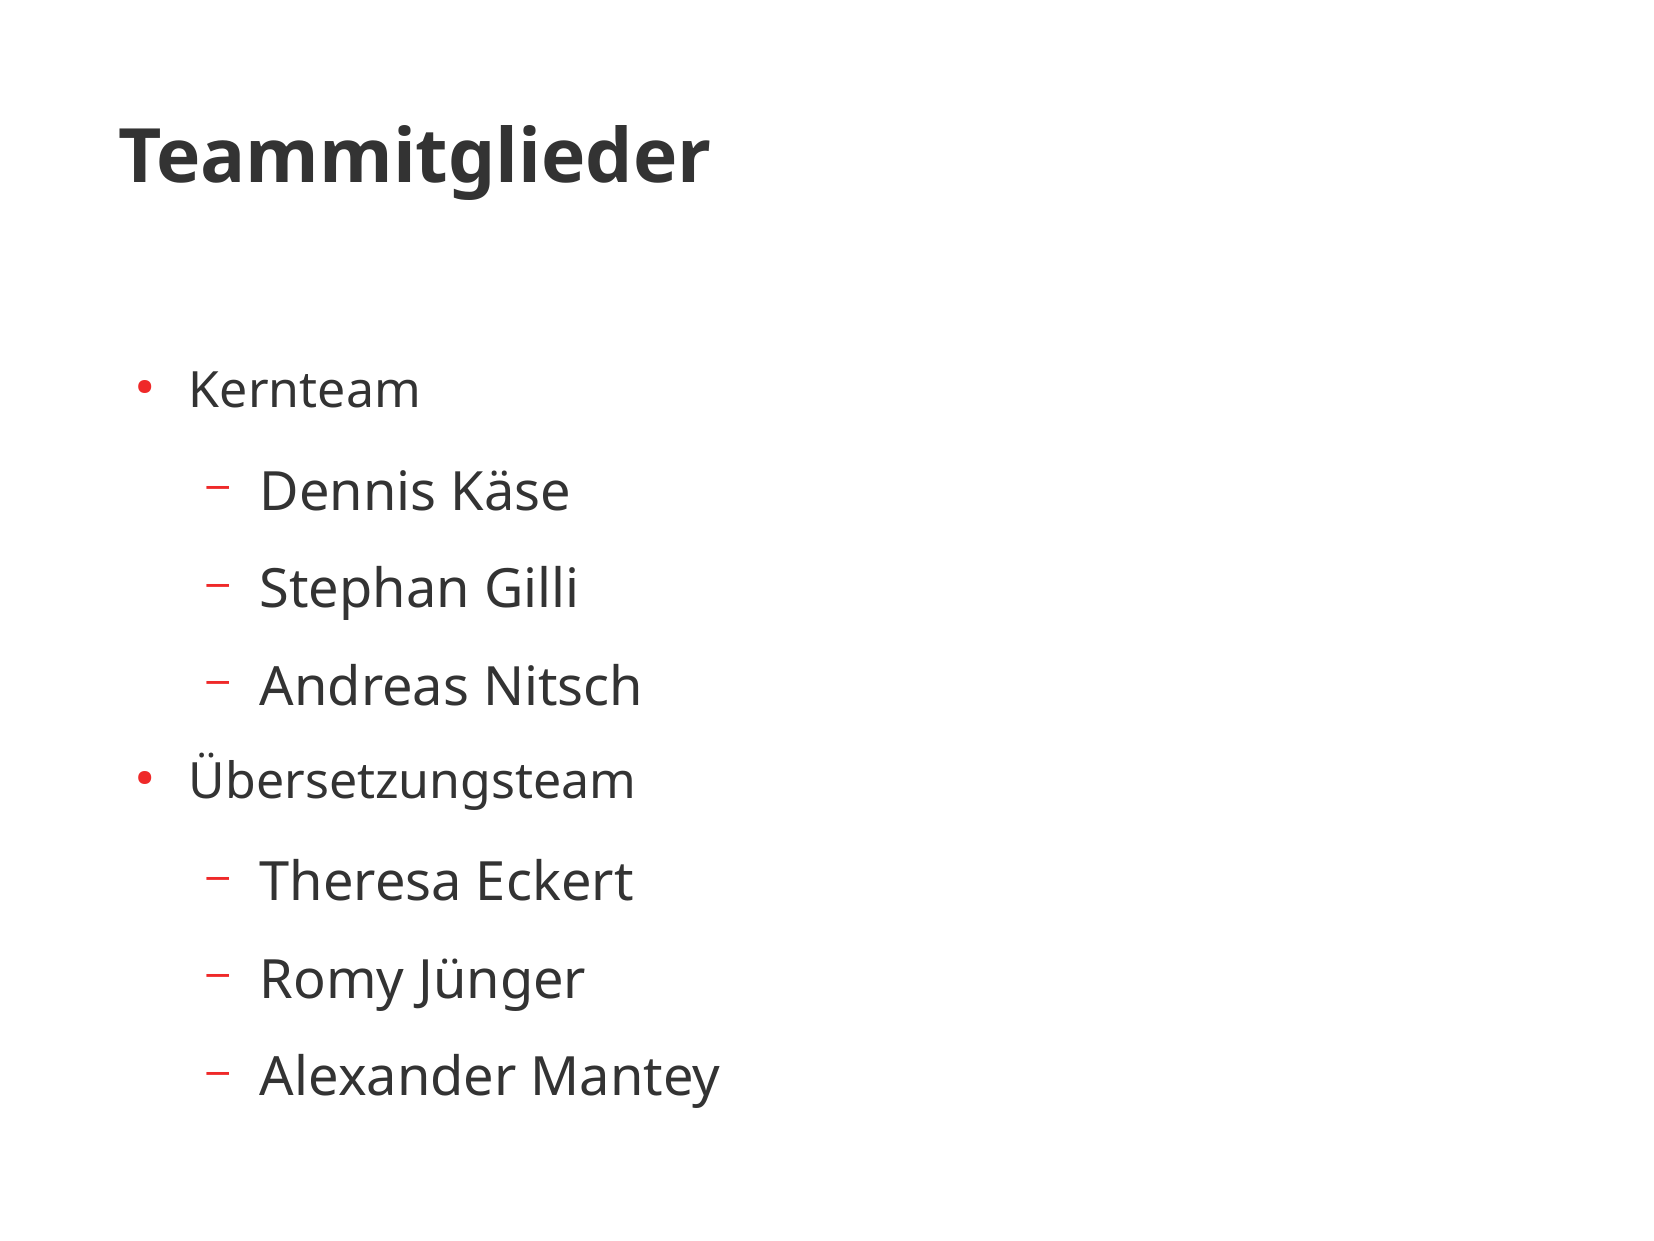

# Teammitglieder
Kernteam
Dennis Käse
Stephan Gilli
Andreas Nitsch
Übersetzungsteam
Theresa Eckert
Romy Jünger
Alexander Mantey